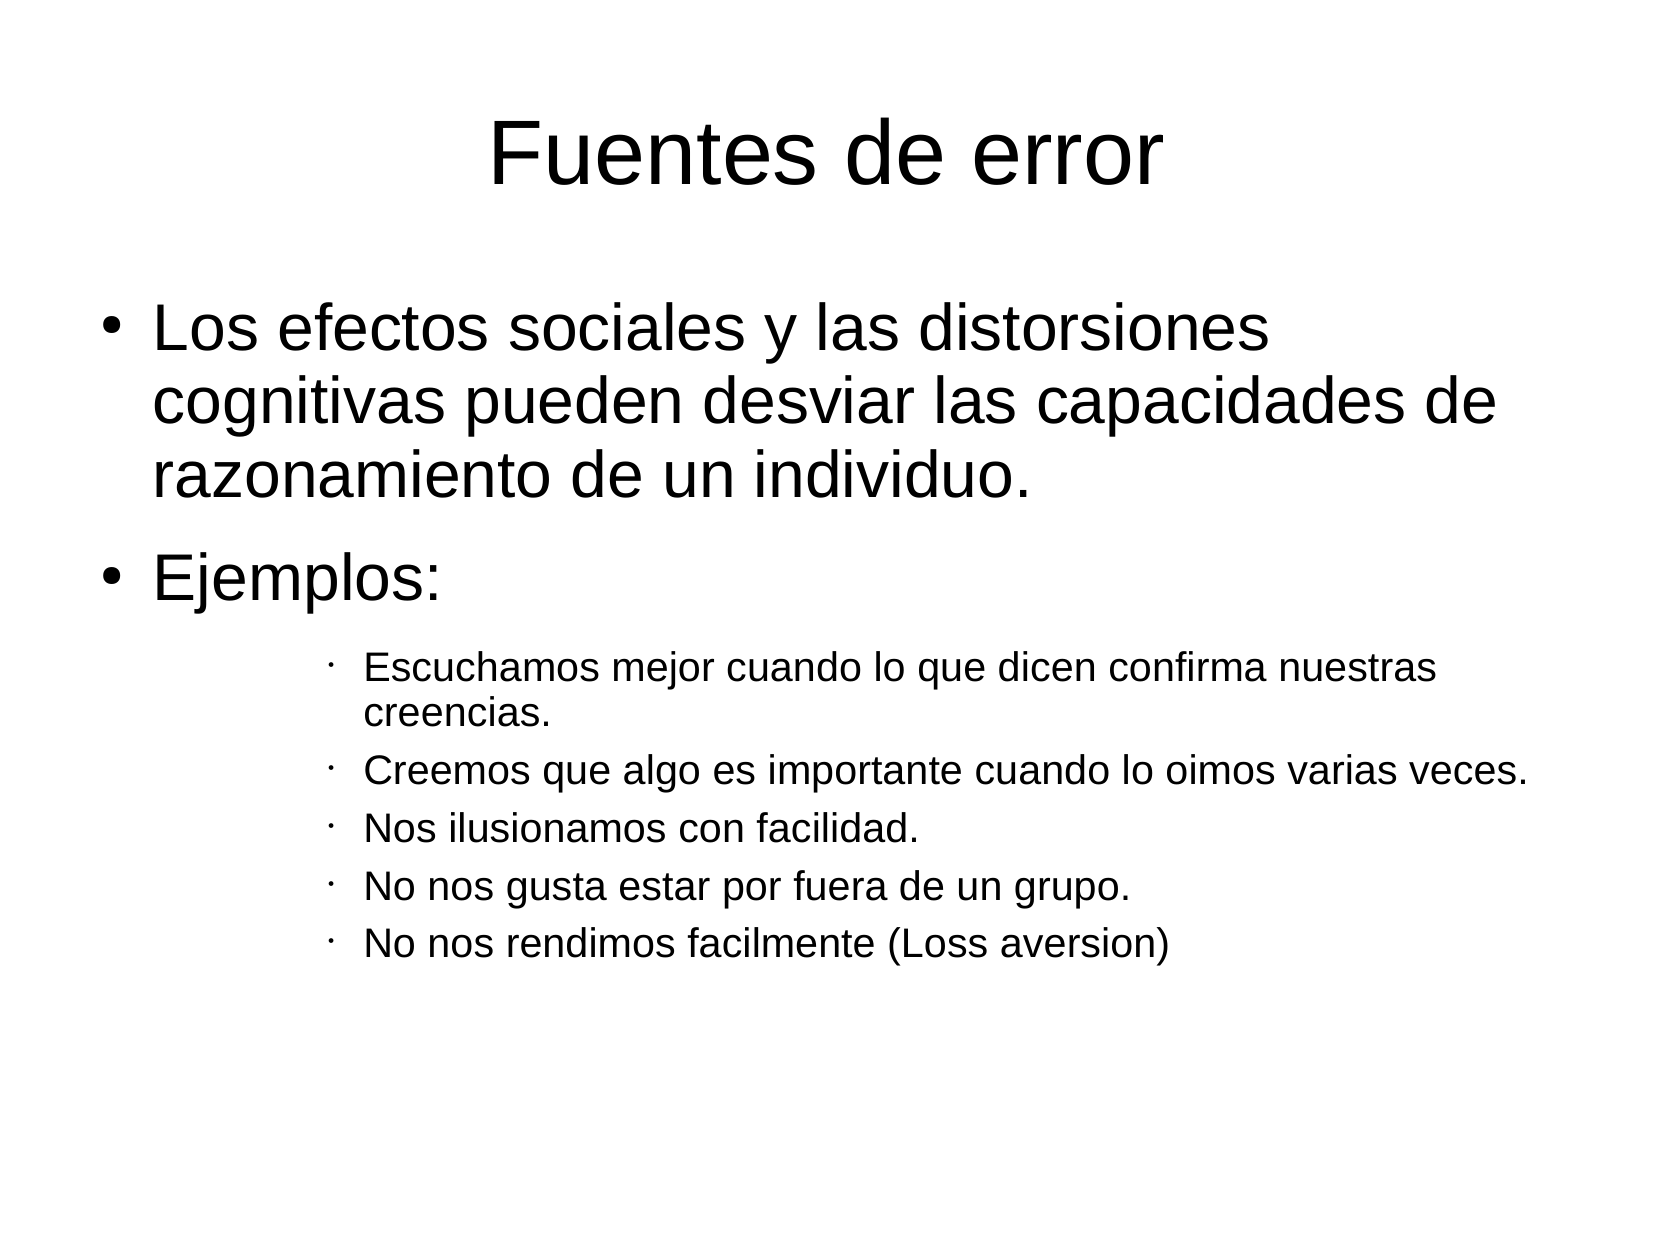

# Fuentes de error
Los efectos sociales y las distorsiones cognitivas pueden desviar las capacidades de razonamiento de un individuo.
Ejemplos:
Escuchamos mejor cuando lo que dicen confirma nuestras creencias.
Creemos que algo es importante cuando lo oimos varias veces.
Nos ilusionamos con facilidad.
No nos gusta estar por fuera de un grupo.
No nos rendimos facilmente (Loss aversion)